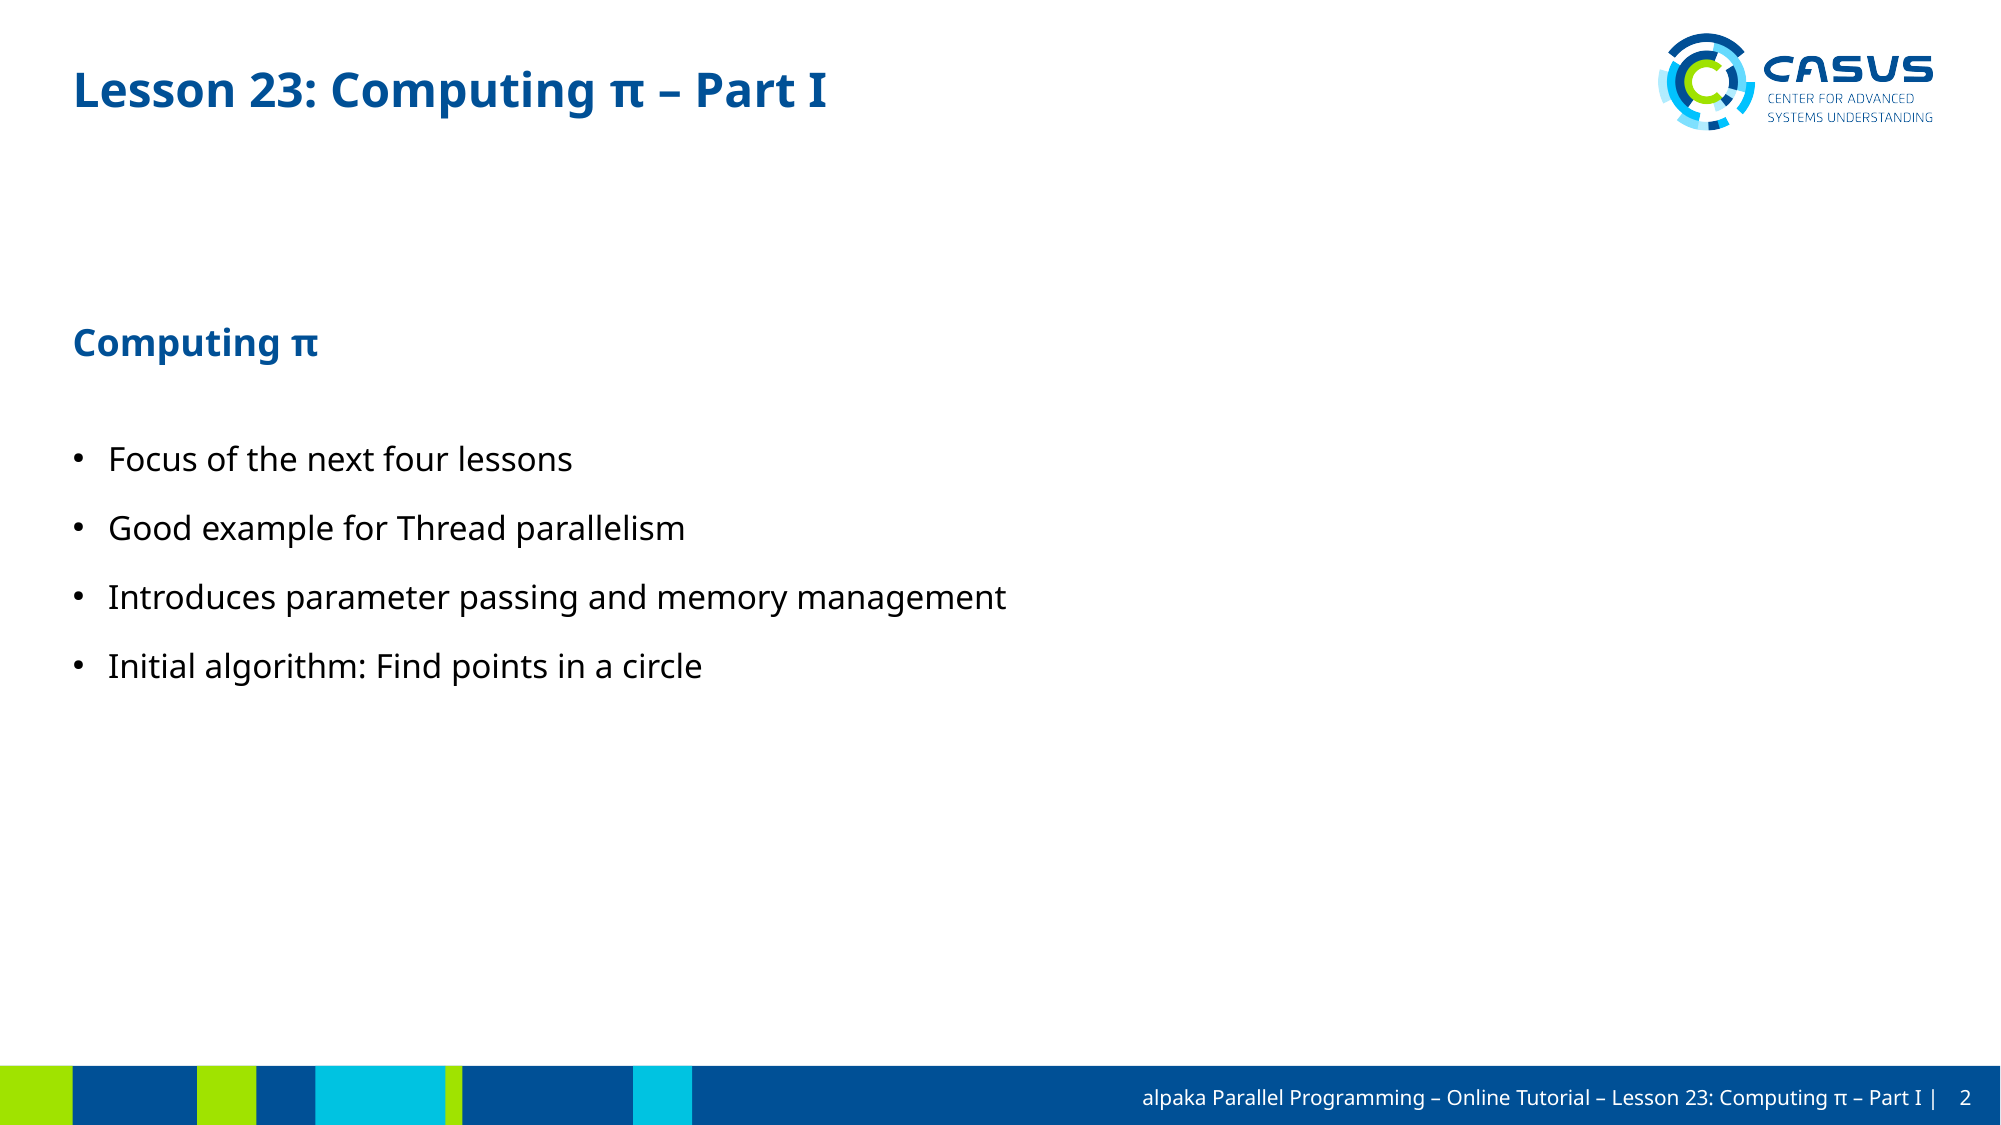

# Lesson 23: Computing π – Part I
Computing π
Focus of the next four lessons
Good example for Thread parallelism
Introduces parameter passing and memory management
Initial algorithm: Find points in a circle
alpaka Parallel Programming – Online Tutorial – Lesson 23: Computing π – Part I
2